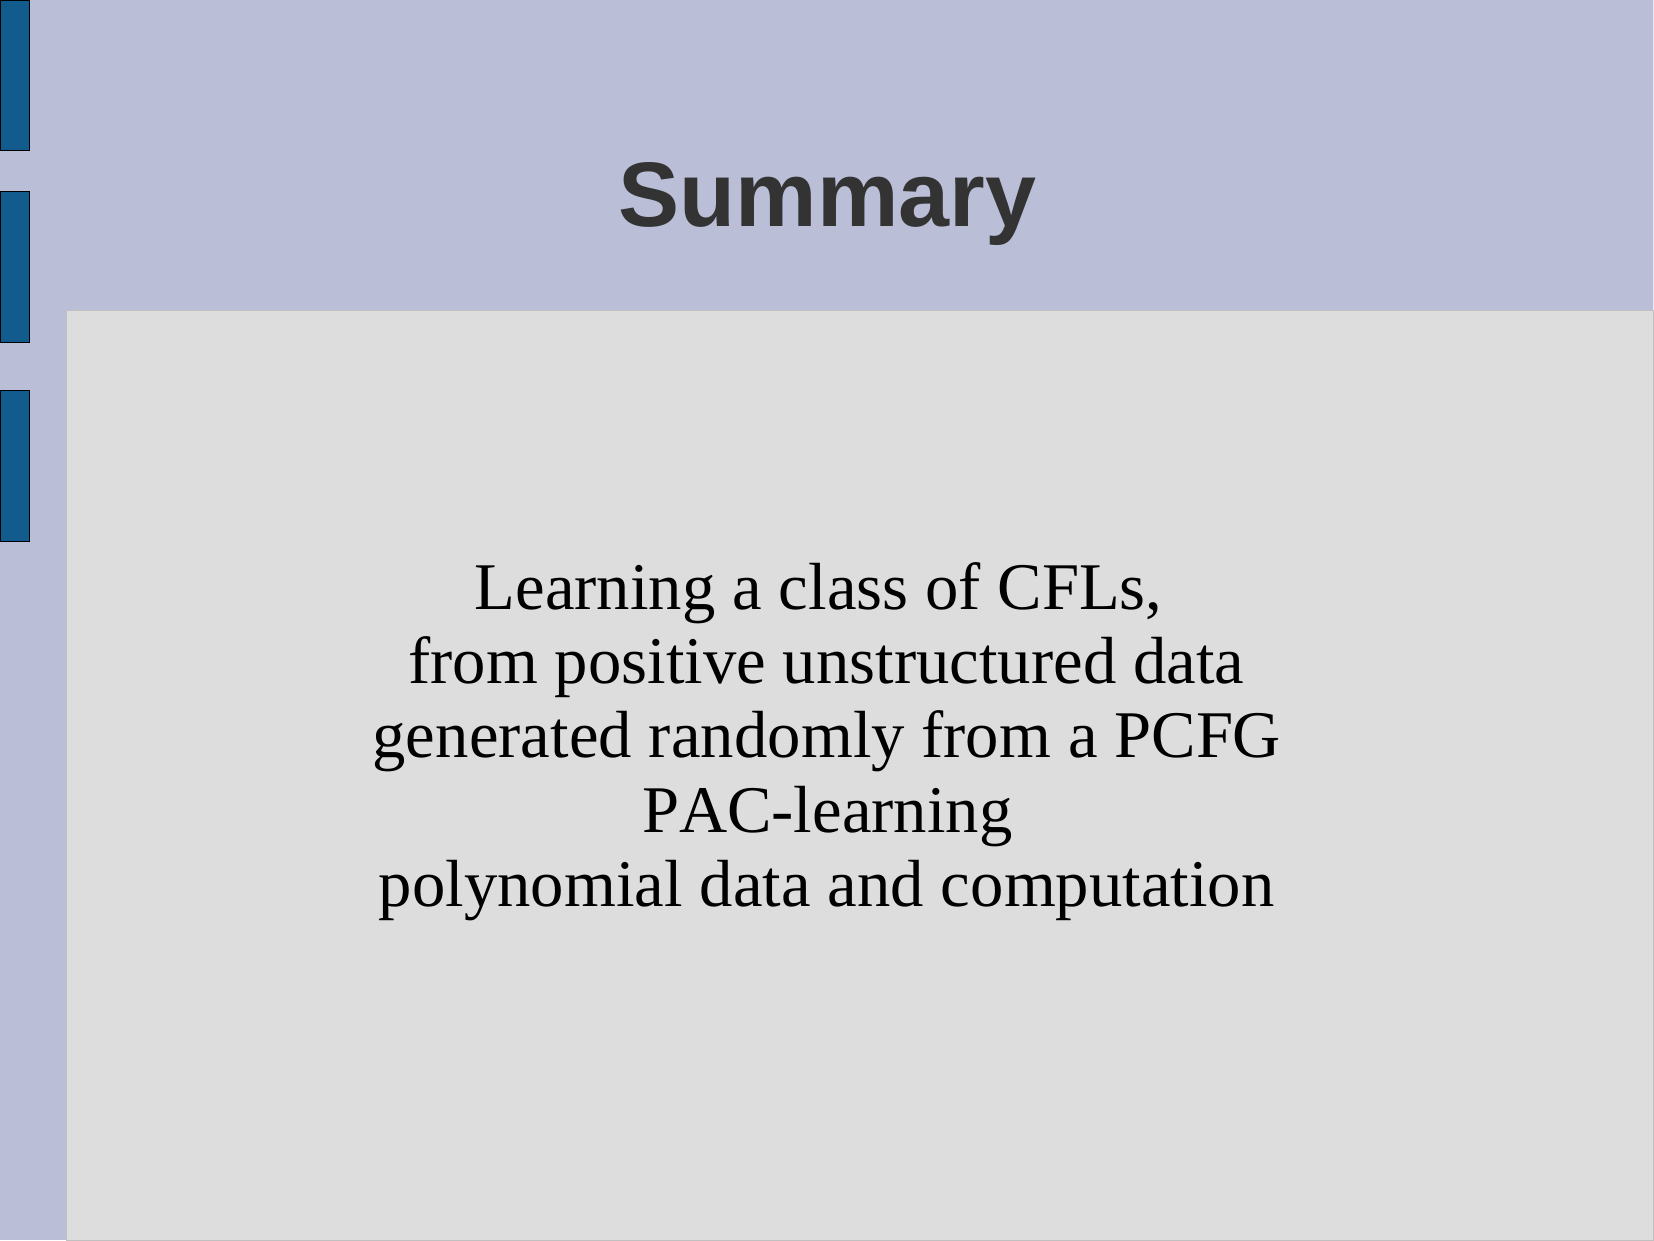

# Summary
Learning a class of CFLs,
from positive unstructured data
generated randomly from a PCFG
PAC-learning
polynomial data and computation